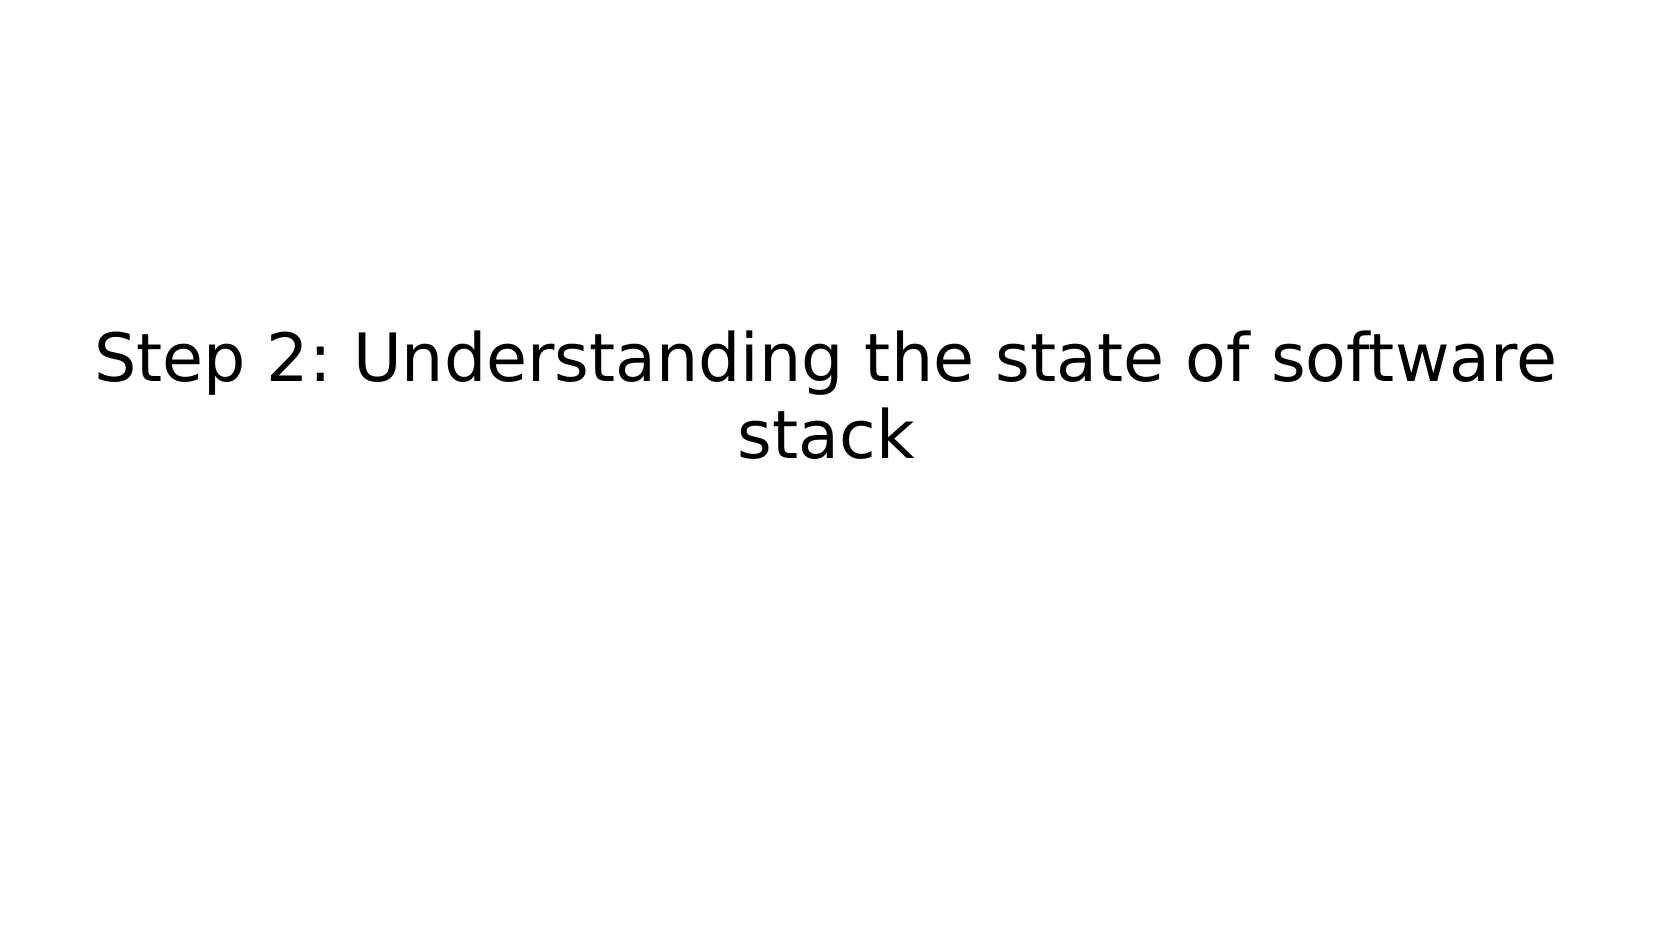

# Step 2: Understanding the state of software stack